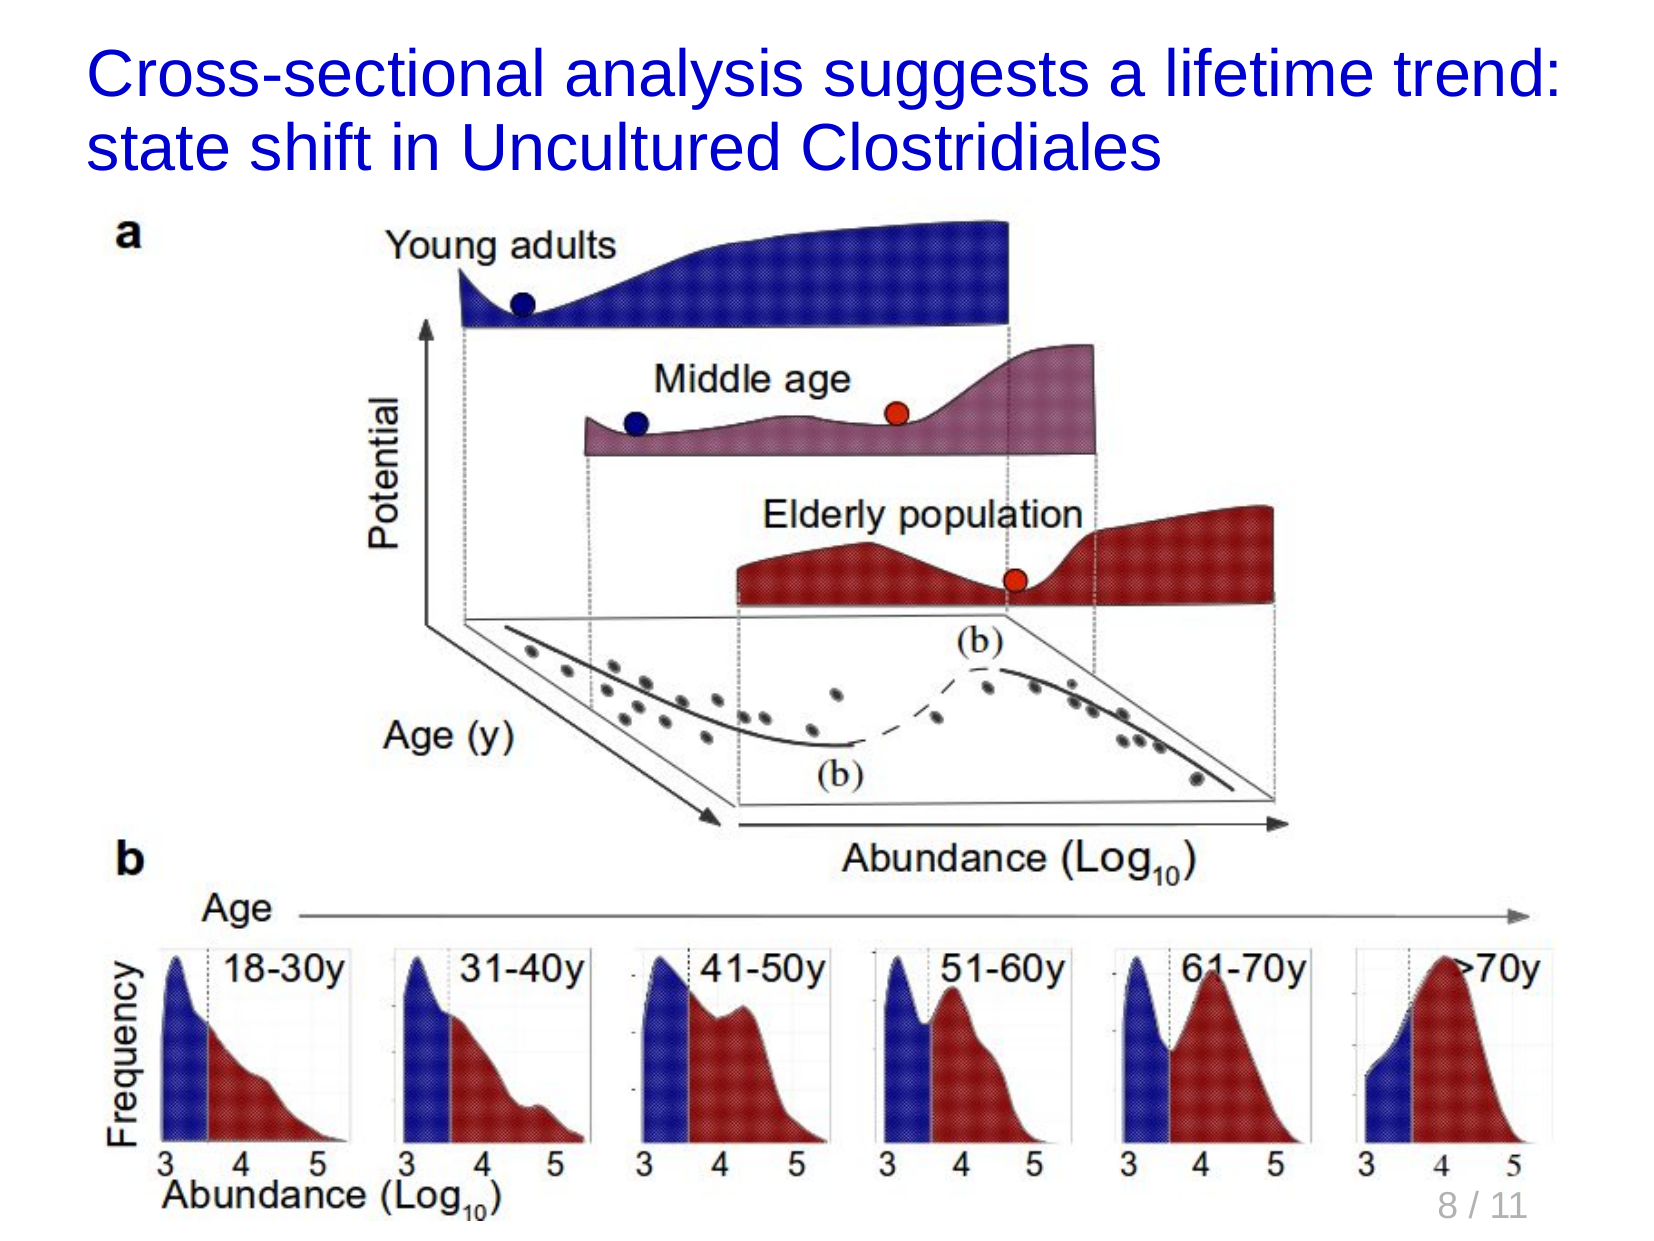

# Cross-sectional analysis suggests a lifetime trend: state shift in Uncultured Clostridiales